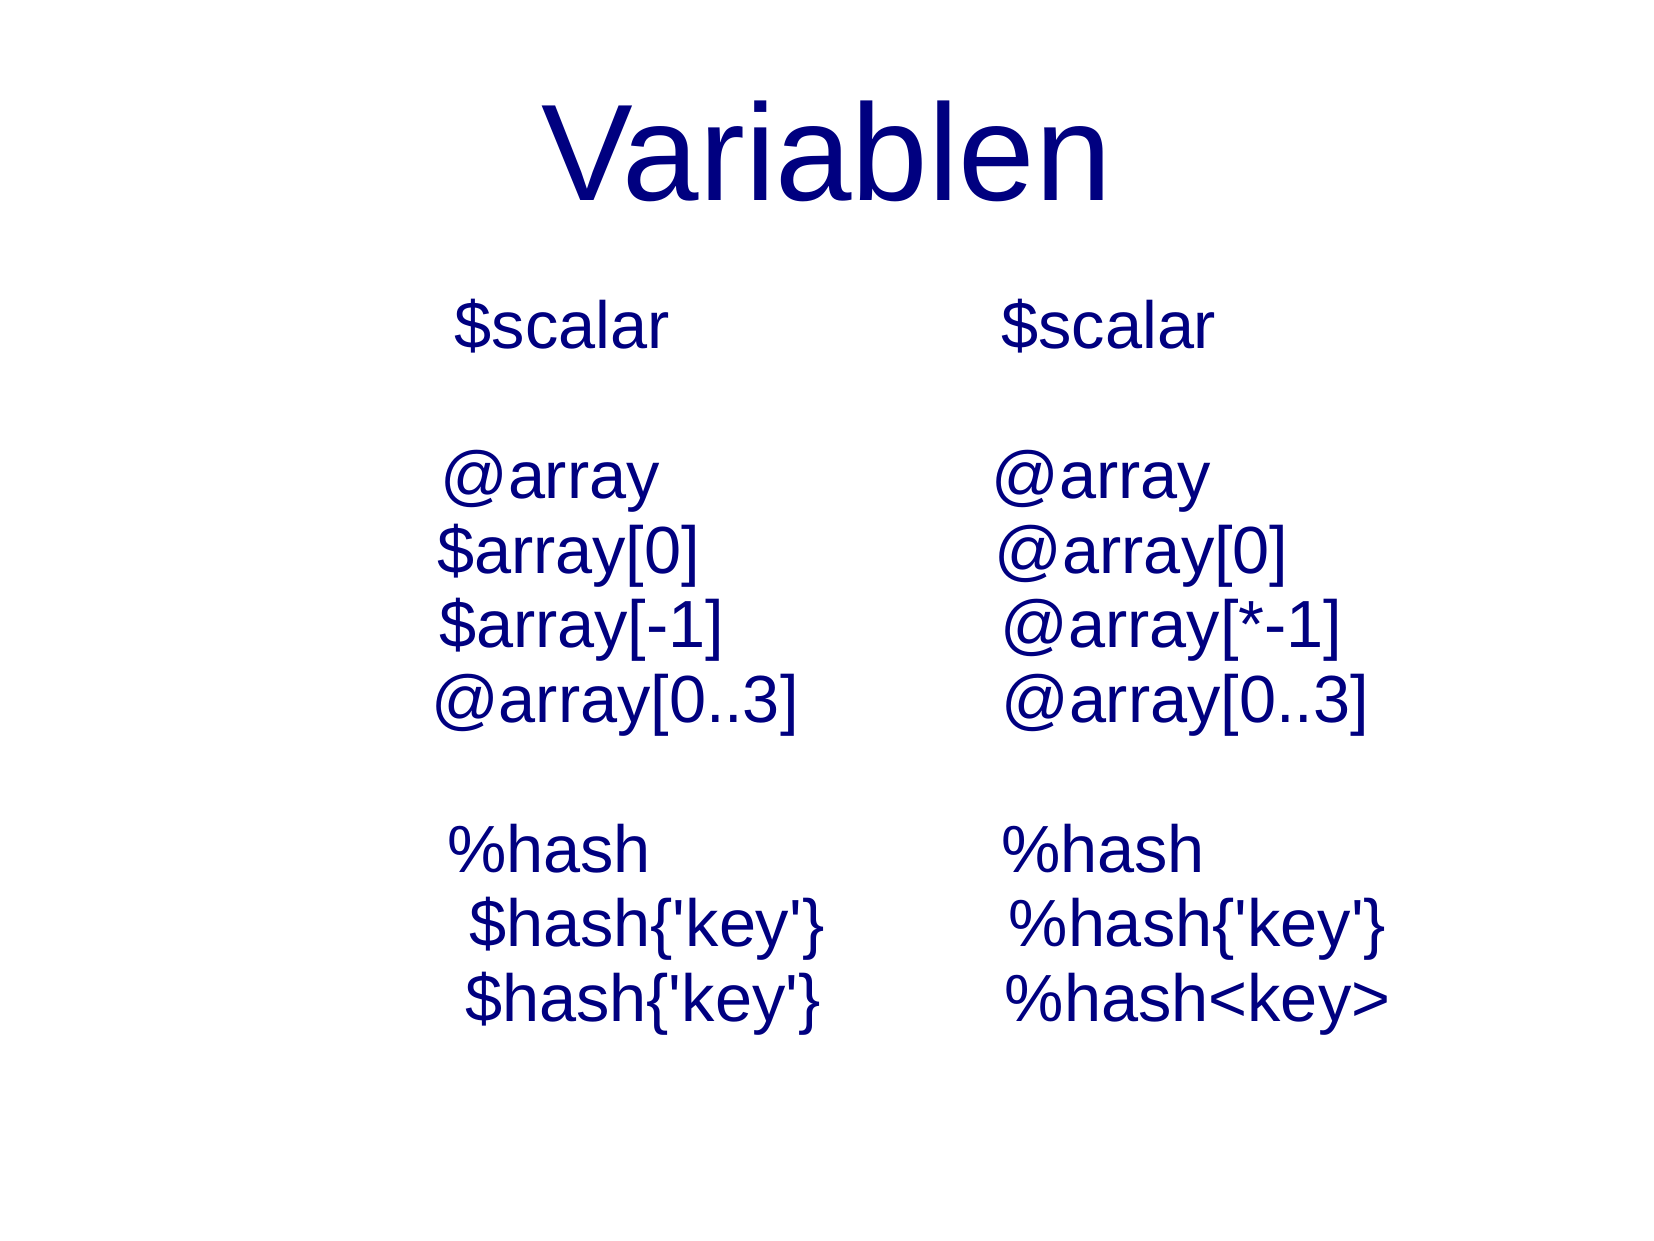

# Variablen
 $scalar $scalar
@array @array
 $array[0] @array[0]
 $array[-1] @array[*-1]
 @array[0..3] @array[0..3]
 %hash %hash
 $hash{'key'} %hash{'key'}
 $hash{'key'} %hash<key>
 @hash{'k1','k2'} %hash<k1 k2>